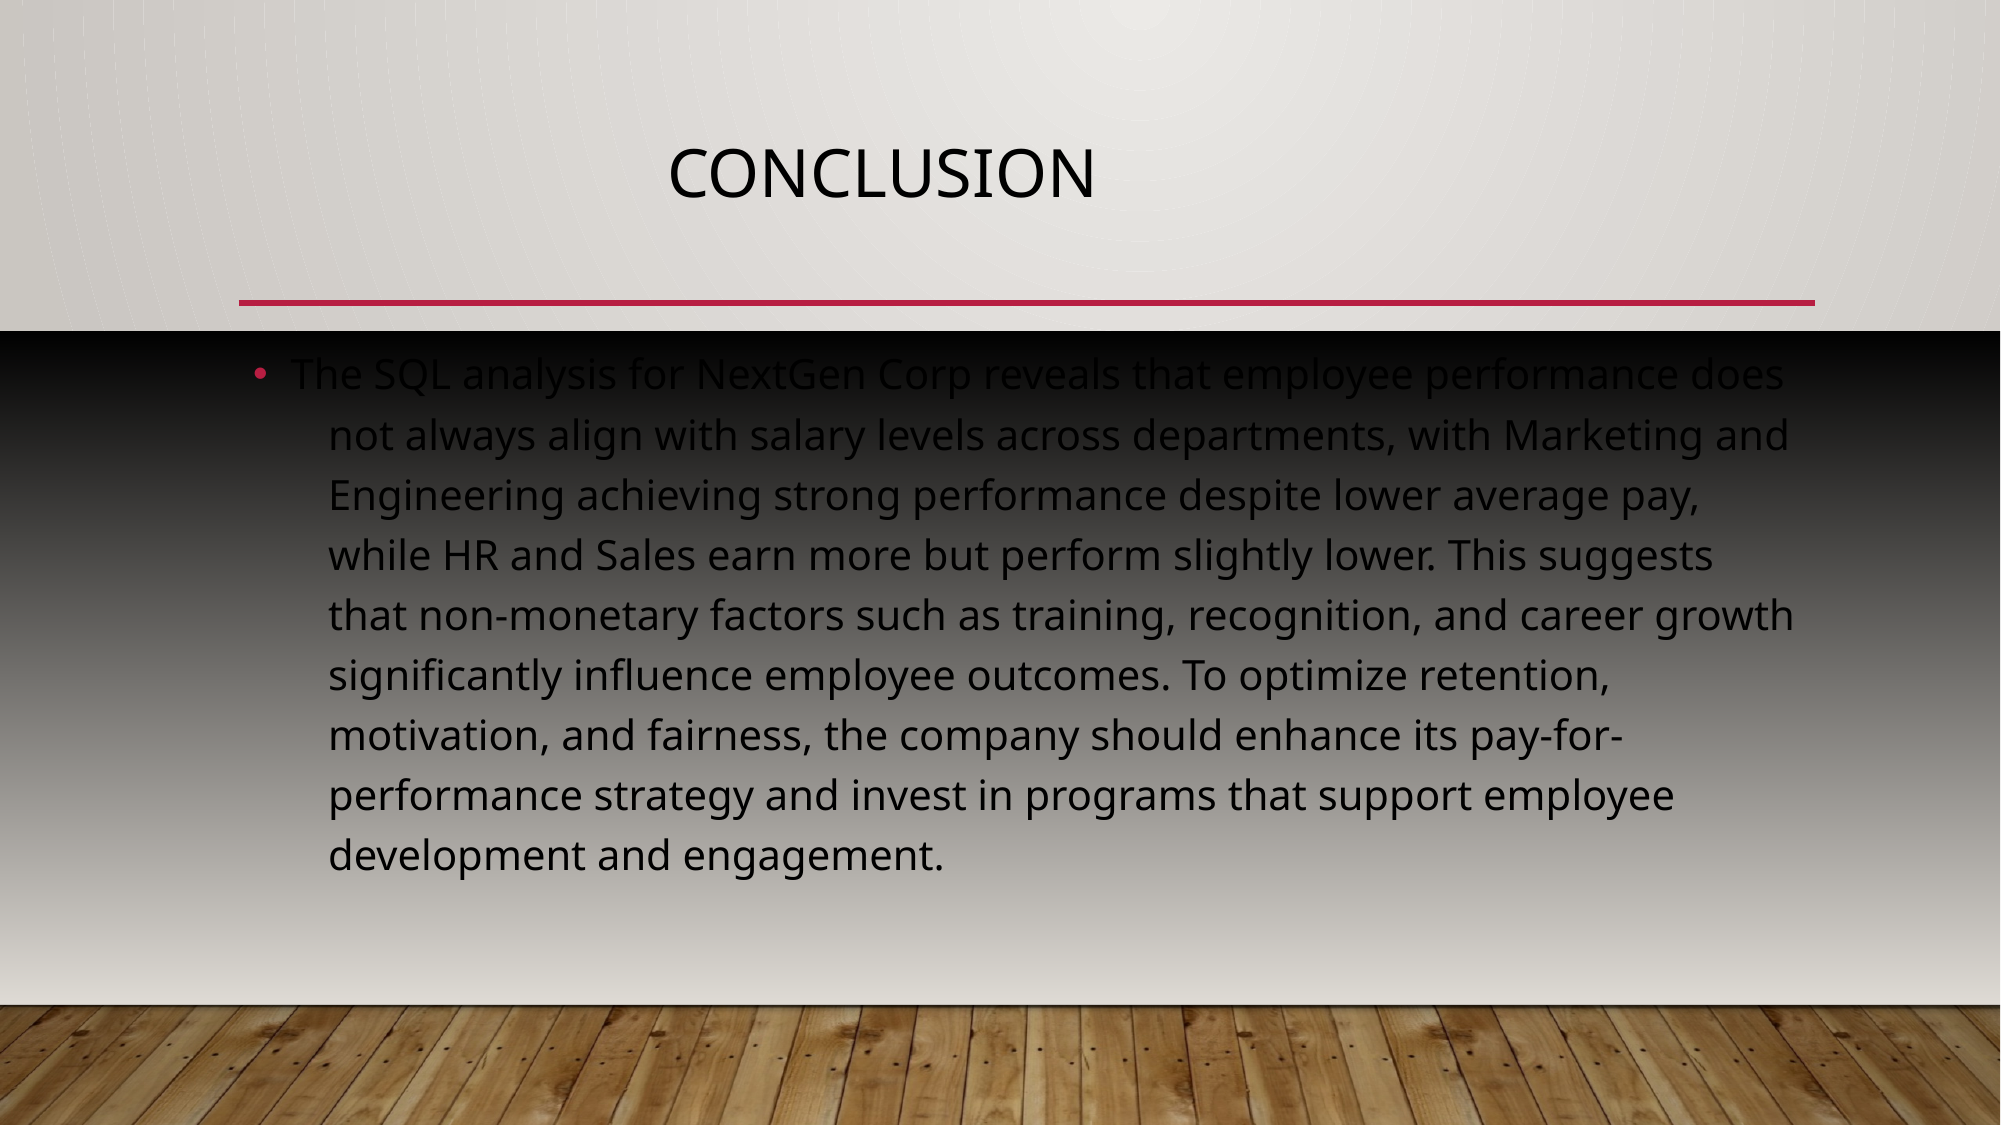

# Conclusion
The SQL analysis for NextGen Corp reveals that employee performance does not always align with salary levels across departments, with Marketing and Engineering achieving strong performance despite lower average pay, while HR and Sales earn more but perform slightly lower. This suggests that non-monetary factors such as training, recognition, and career growth significantly influence employee outcomes. To optimize retention, motivation, and fairness, the company should enhance its pay-for-performance strategy and invest in programs that support employee development and engagement.